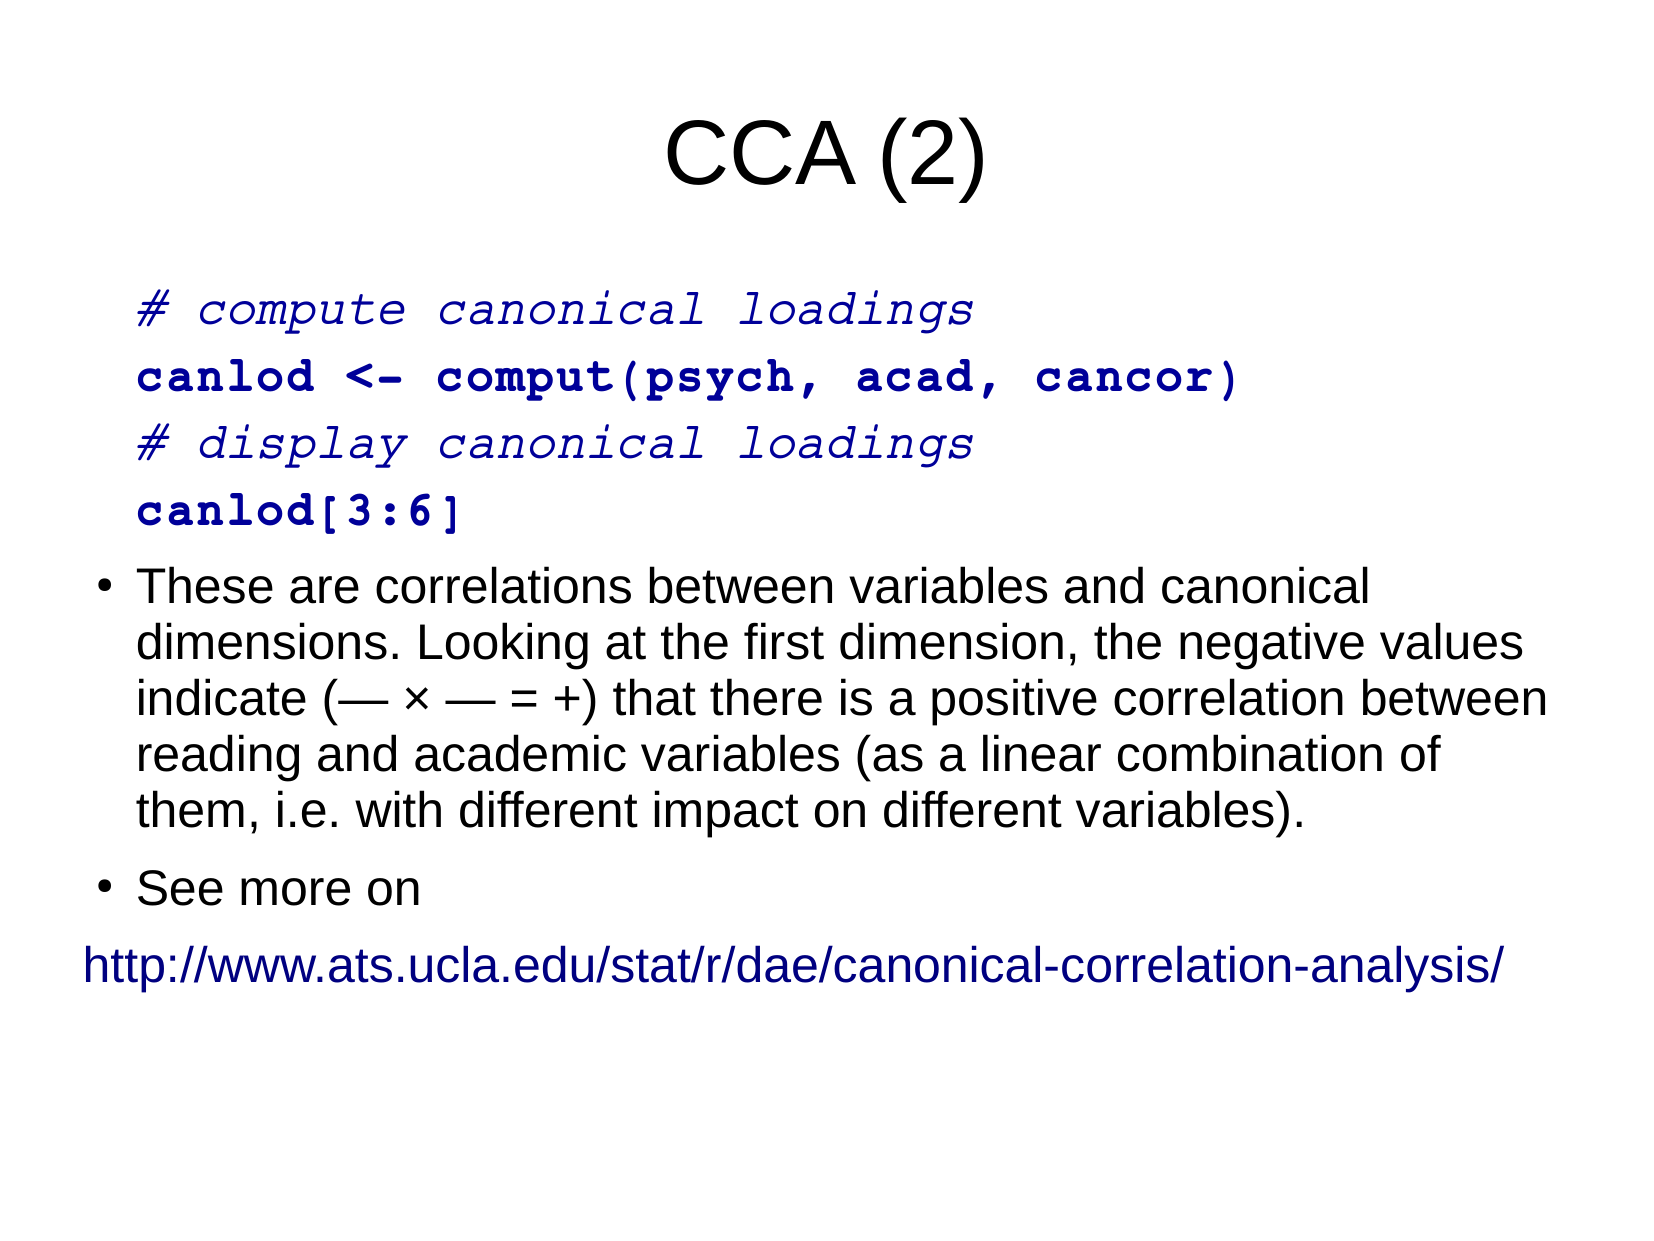

# CCA (2)
# compute canonical loadings
canlod <- comput(psych, acad, cancor)
# display canonical loadings
canlod[3:6]
These are correlations between variables and canonical dimensions. Looking at the first dimension, the negative values indicate (— × — = +) that there is a positive correlation between reading and academic variables (as a linear combination of them, i.e. with different impact on different variables).
See more on
http://www.ats.ucla.edu/stat/r/dae/canonical-correlation-analysis/